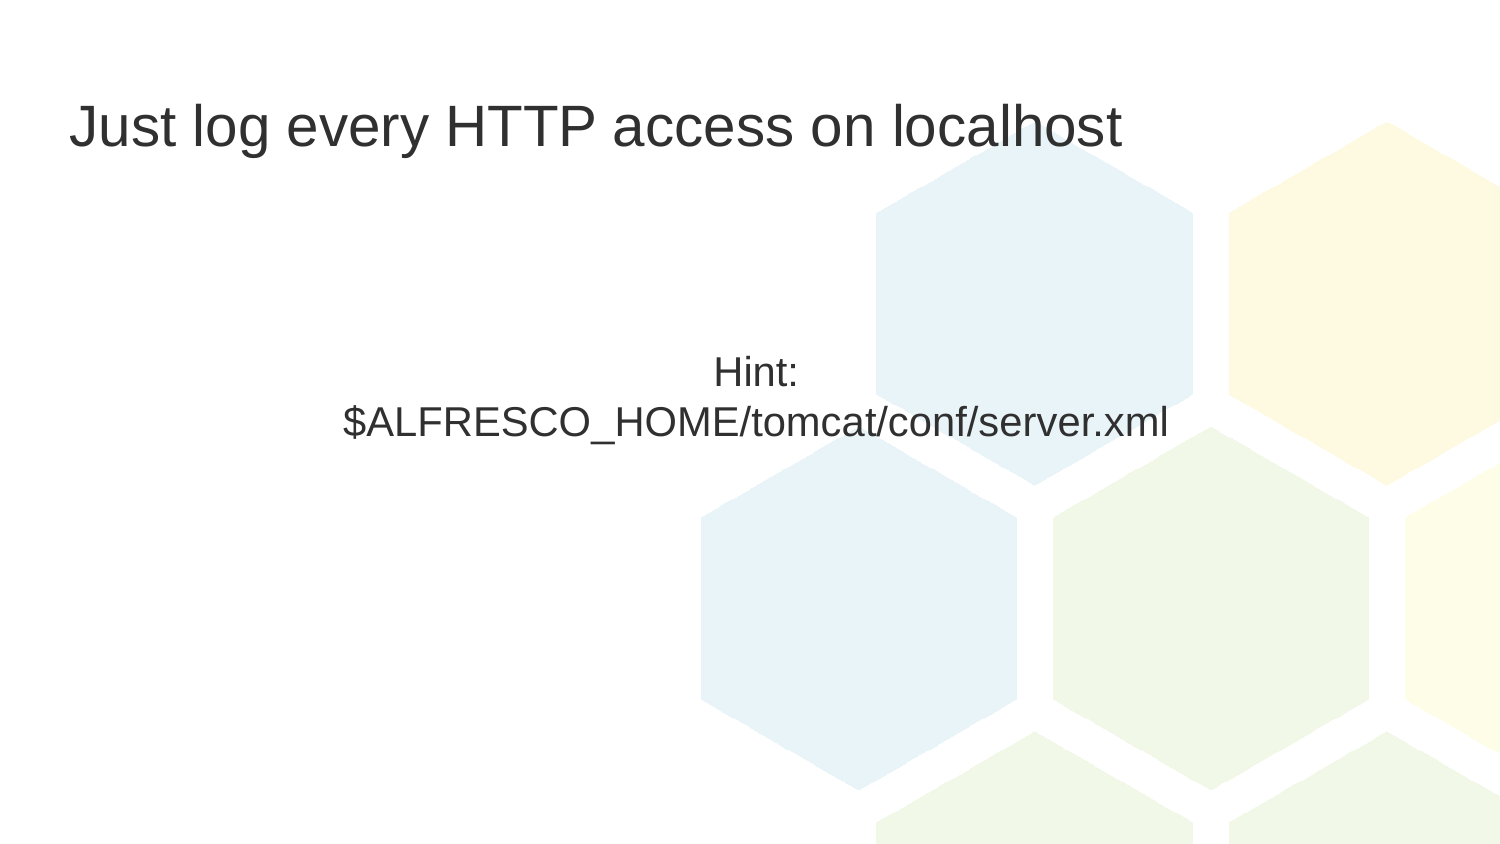

# Just log every HTTP access on localhost
Hint:
$ALFRESCO_HOME/tomcat/conf/server.xml